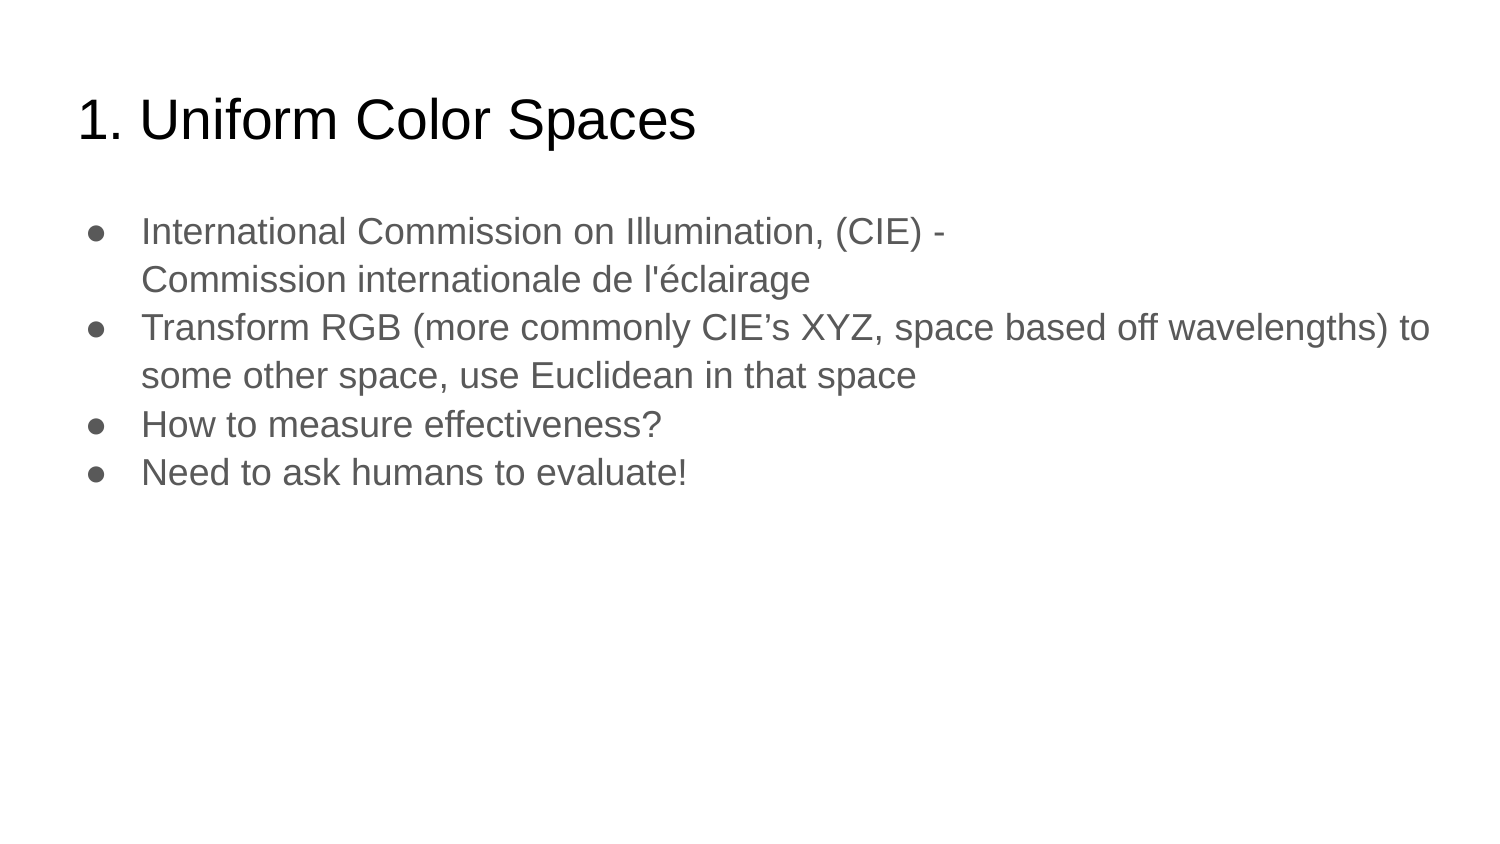

# Uniform Color Spaces
International Commission on Illumination, (CIE) - Commission internationale de l'éclairage
Transform RGB (more commonly CIE’s XYZ, space based off wavelengths) to some other space, use Euclidean in that space
How to measure effectiveness?
Need to ask humans to evaluate!